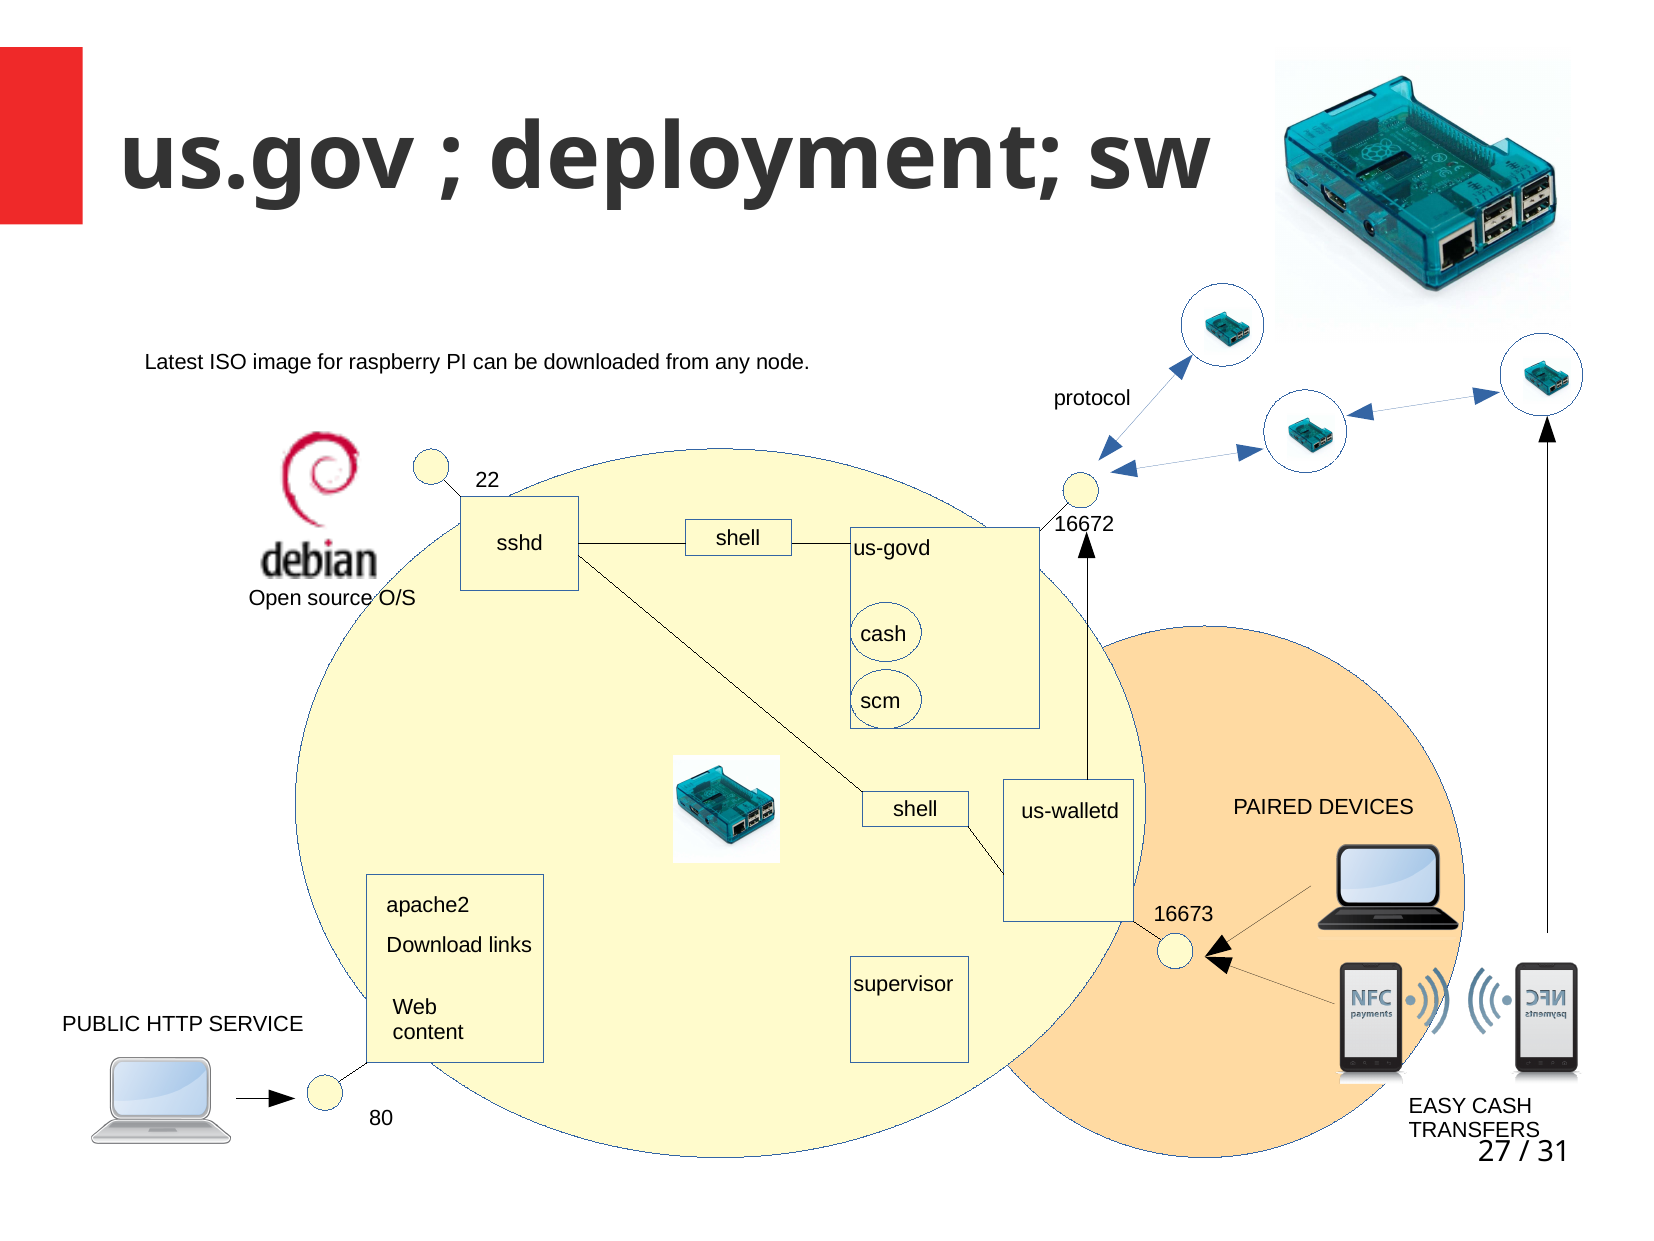

# us.gov ; deployment; sw
Latest ISO image for raspberry PI can be downloaded from any node.
protocol
22
sshd
16672
shell
us-govd
Open source O/S
cash
scm
PAIRED DEVICES
shell
us-walletd
apache2
16673
Download links
supervisor
Web content
PUBLIC HTTP SERVICE
EASY CASH
TRANSFERS
80
27